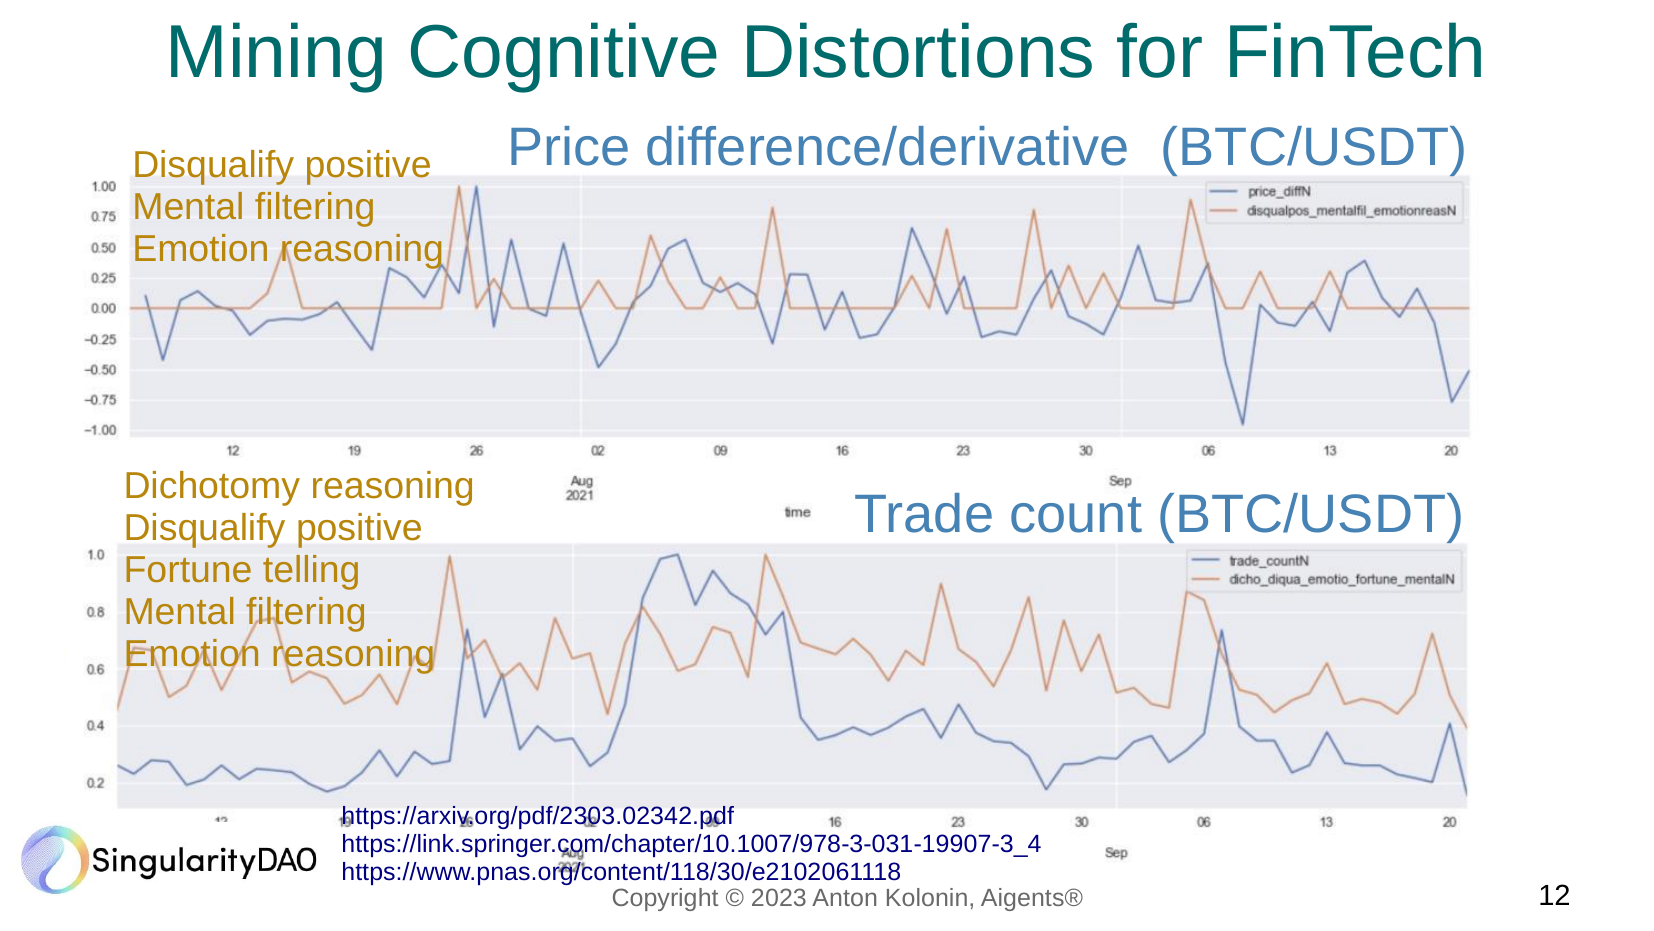

Mining Cognitive Distortions for FinTech
Price difference/derivative (BTC/USDT)
Disqualify positive
Mental filtering
Emotion reasoning
Dichotomy reasoning
Disqualify positive
Fortune telling
Mental filtering
Emotion reasoning
Trade count (BTC/USDT)
https://arxiv.org/pdf/2303.02342.pdf
https://link.springer.com/chapter/10.1007/978-3-031-19907-3_4
https://www.pnas.org/content/118/30/e2102061118
Copyright © 2023 Anton Kolonin, Aigents®
12